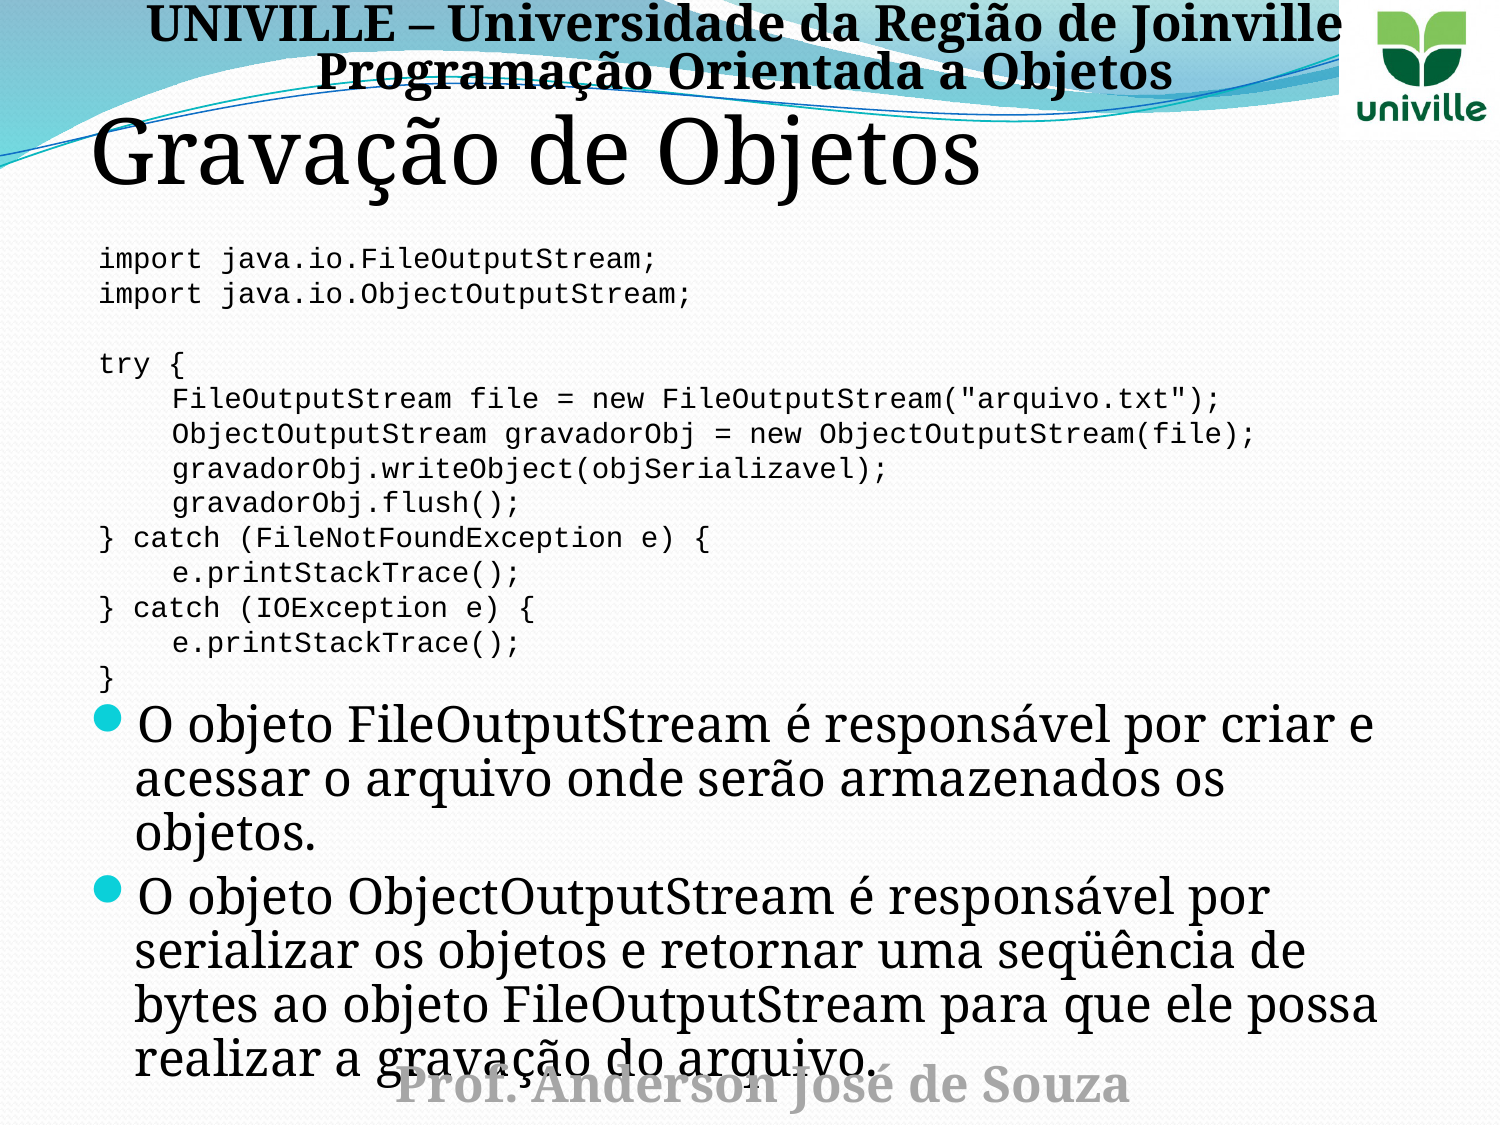

UNIVILLE – Universidade da Região de Joinville
Programação Orientada a Objetos
Gravação de Objetos
import java.io.FileOutputStream;
import java.io.ObjectOutputStream;
try {
	FileOutputStream file = new FileOutputStream("arquivo.txt");
	ObjectOutputStream gravadorObj = new ObjectOutputStream(file);
	gravadorObj.writeObject(objSerializavel);
	gravadorObj.flush();
} catch (FileNotFoundException e) {
	e.printStackTrace();
} catch (IOException e) {
	e.printStackTrace();
}
# O objeto FileOutputStream é responsável por criar e acessar o arquivo onde serão armazenados os objetos.
O objeto ObjectOutputStream é responsável por serializar os objetos e retornar uma seqüência de bytes ao objeto FileOutputStream para que ele possa realizar a gravação do arquivo.
Prof. Anderson José de Souza